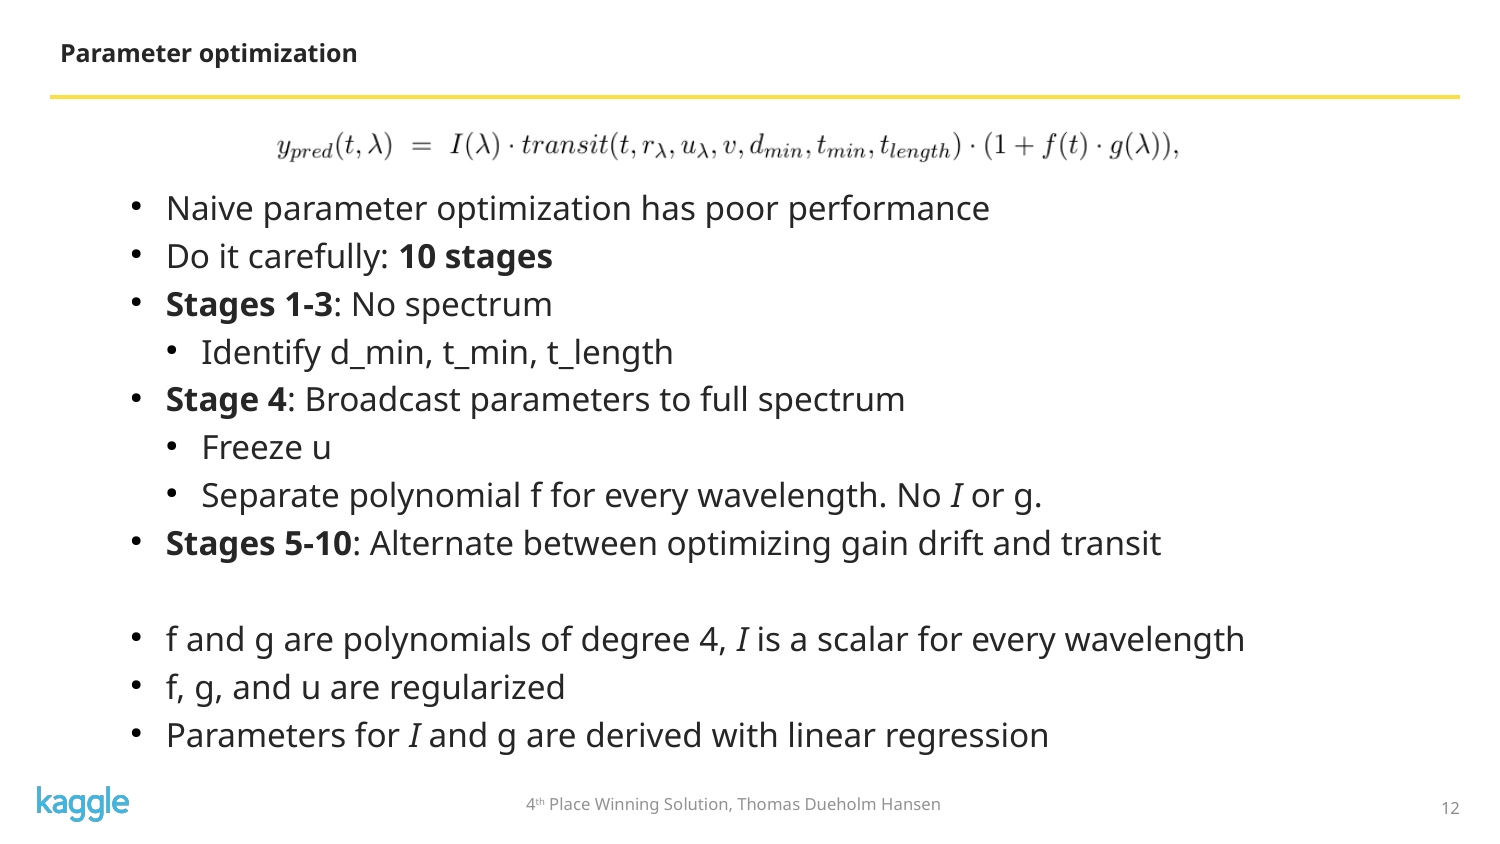

Parameter optimization
Naive parameter optimization has poor performance
Do it carefully: 10 stages
Stages 1-3: No spectrum
Identify d_min, t_min, t_length
Stage 4: Broadcast parameters to full spectrum
Freeze u
Separate polynomial f for every wavelength. No I or g.
Stages 5-10: Alternate between optimizing gain drift and transit
f and g are polynomials of degree 4, I is a scalar for every wavelength
f, g, and u are regularized
Parameters for I and g are derived with linear regression